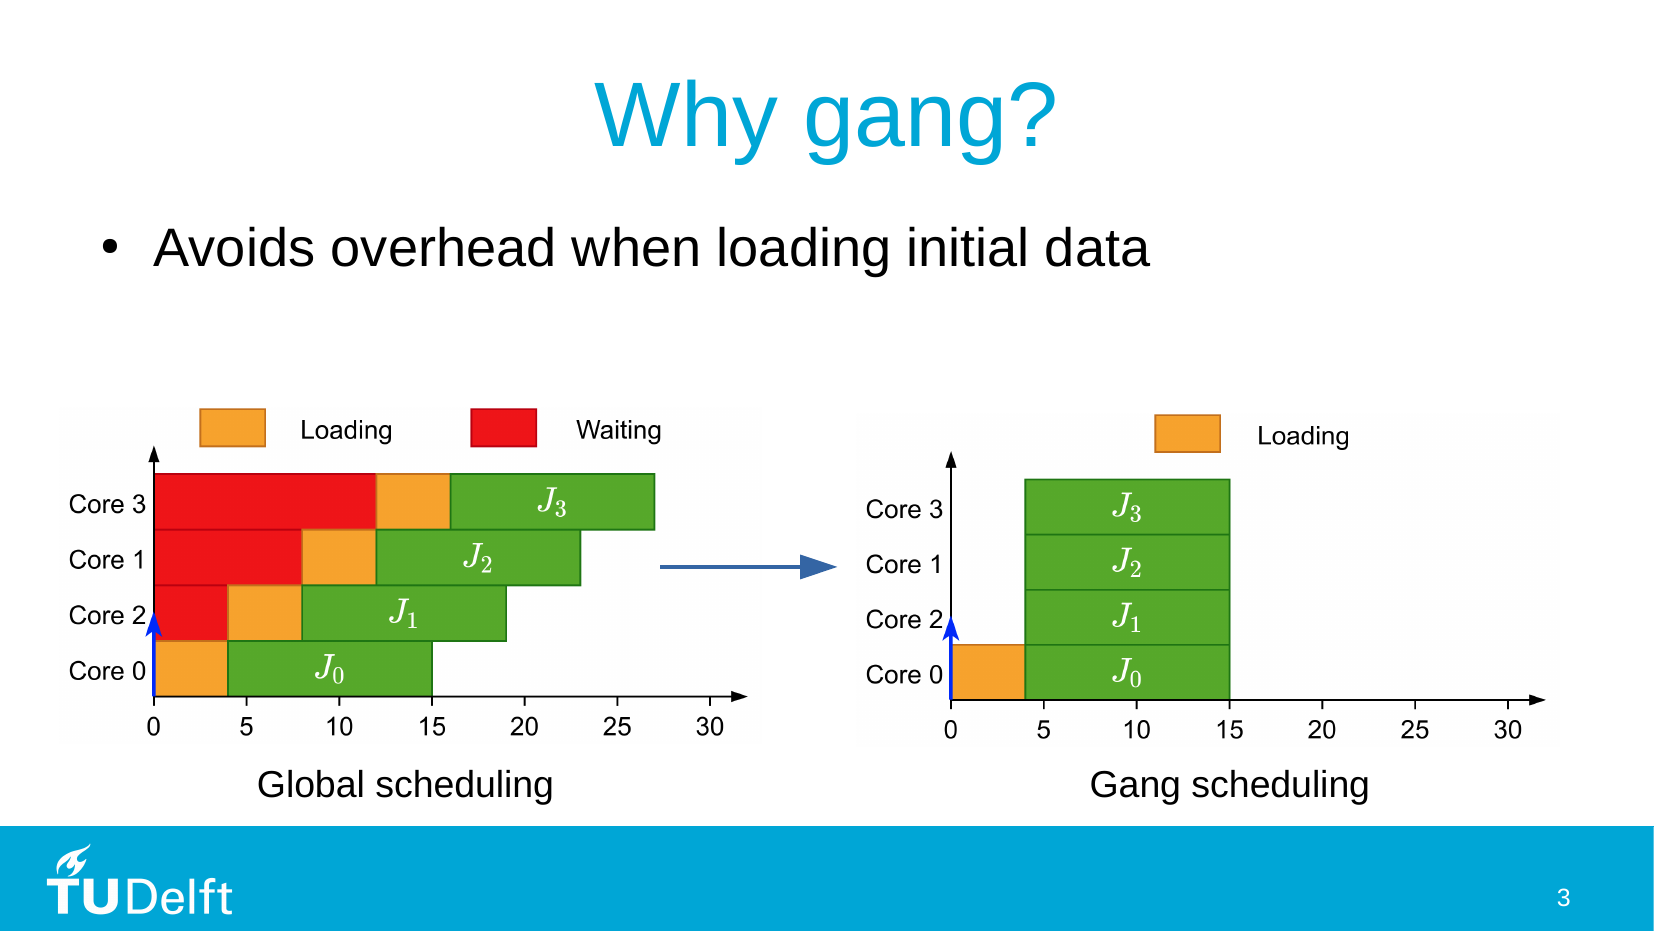

# Why gang?
Avoids overhead when loading initial data
Global scheduling
Gang scheduling
3